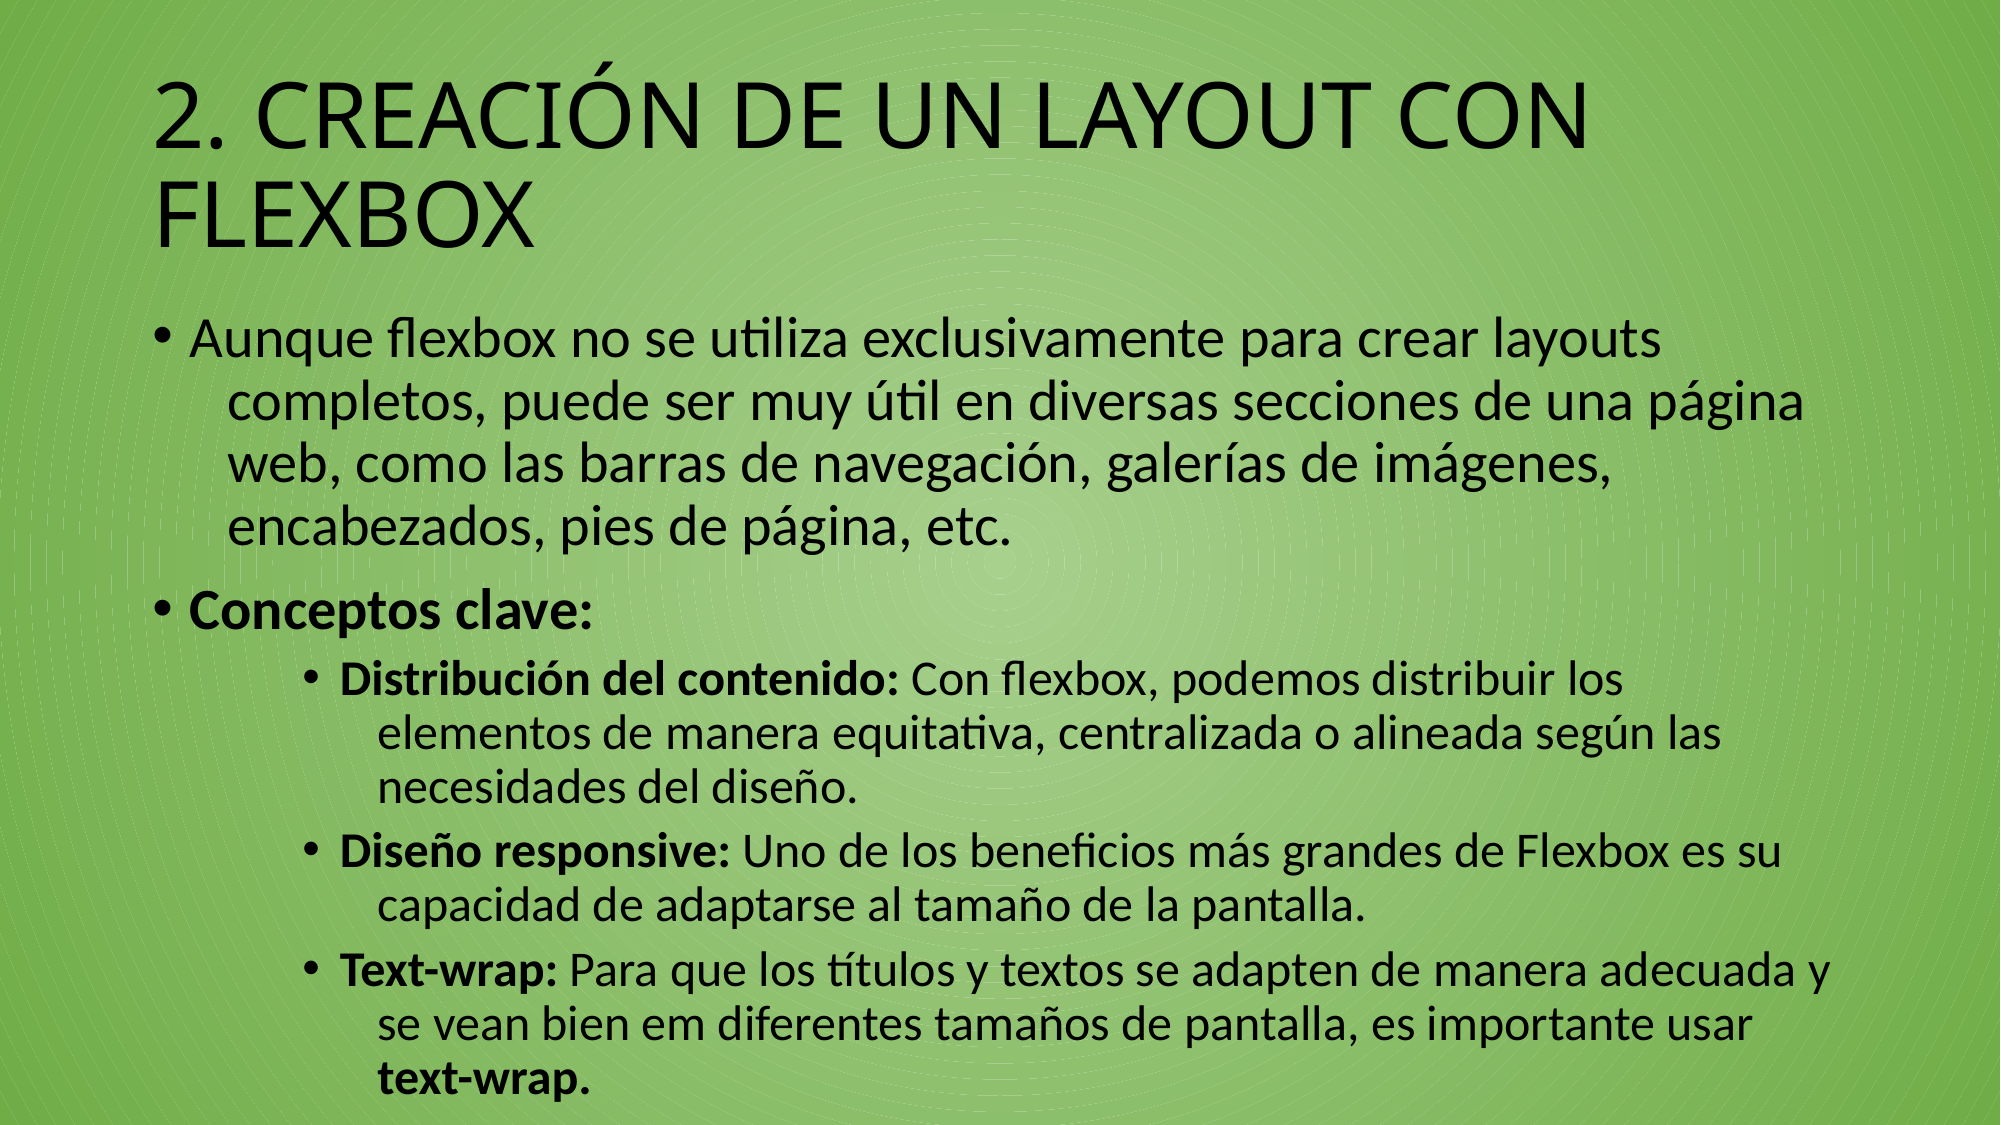

# 2. CREACIÓN DE UN LAYOUT CON FLEXBOX
Aunque flexbox no se utiliza exclusivamente para crear layouts completos, puede ser muy útil en diversas secciones de una página web, como las barras de navegación, galerías de imágenes, encabezados, pies de página, etc.
Conceptos clave:
Distribución del contenido: Con flexbox, podemos distribuir los elementos de manera equitativa, centralizada o alineada según las necesidades del diseño.
Diseño responsive: Uno de los beneficios más grandes de Flexbox es su capacidad de adaptarse al tamaño de la pantalla.
Text-wrap: Para que los títulos y textos se adapten de manera adecuada y se vean bien em diferentes tamaños de pantalla, es importante usar text-wrap.